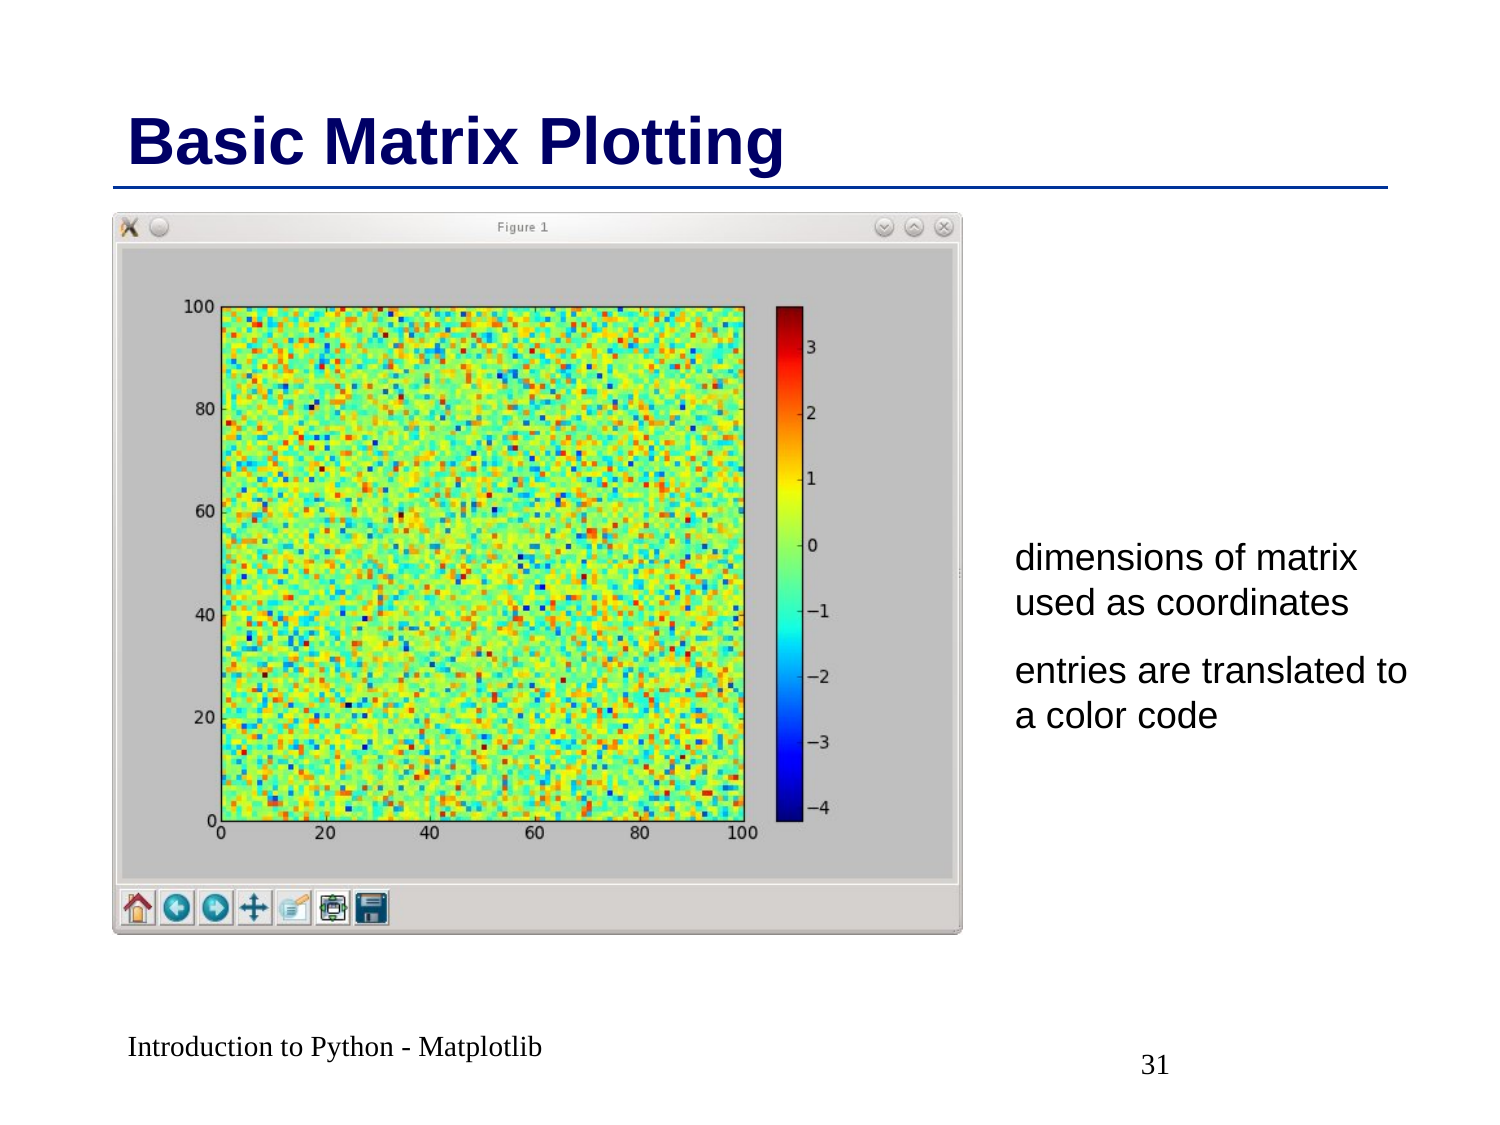

# Basic Matrix Plotting
dimensions of matrix used as coordinates
entries are translated to a color code
Introduction to Python - Matplotlib